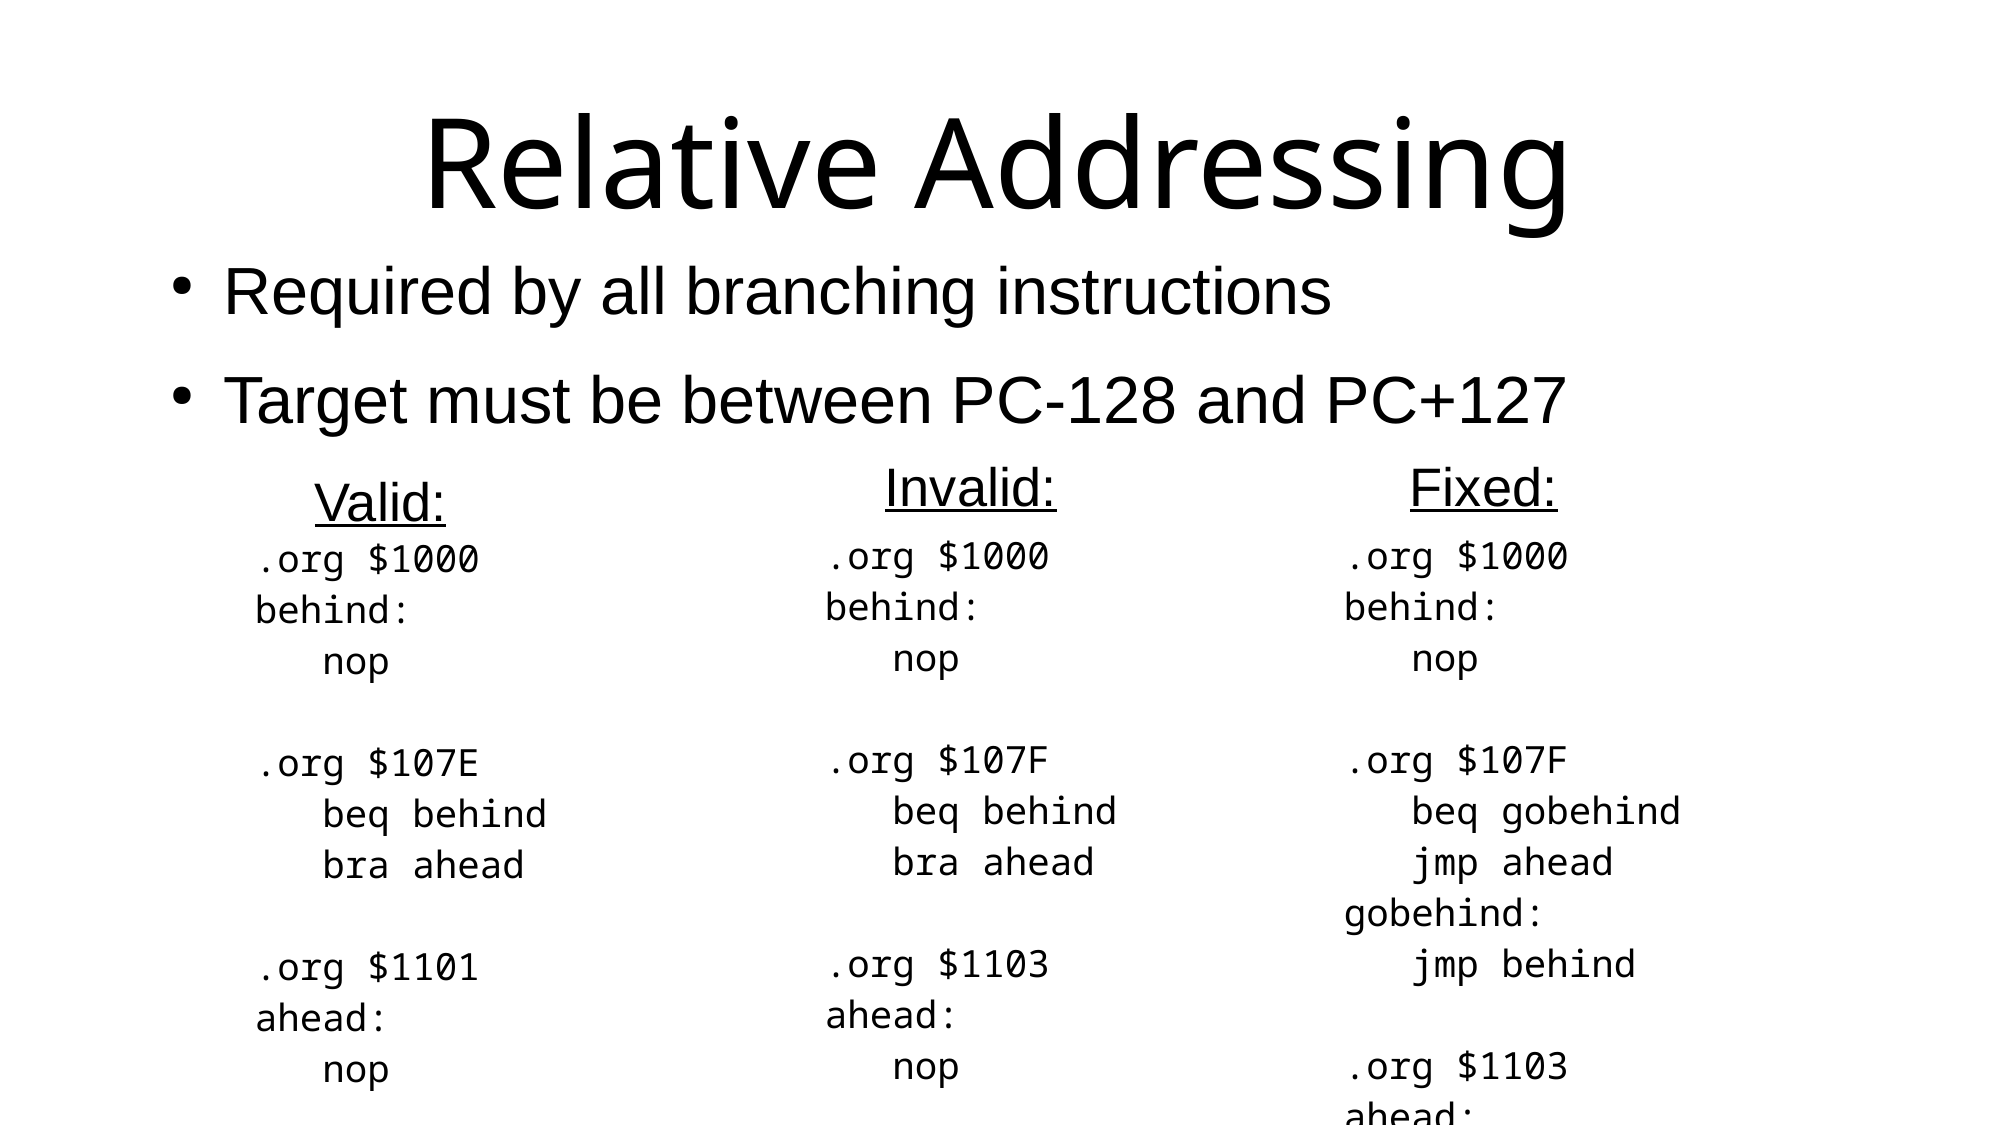

Relative Addressing
# Required by all branching instructions
Target must be between PC-128 and PC+127
Invalid:
Fixed:
Valid:
.org $1000
behind:
 nop
.org $107F
 beq behind
 bra ahead
.org $1103
ahead:
 nop
.org $1000
behind:
 nop
.org $107F
 beq gobehind
 jmp ahead
gobehind:
 jmp behind
.org $1103
ahead:
 nop
.org $1000
behind:
 nop
.org $107E
 beq behind
 bra ahead
.org $1101
ahead:
 nop